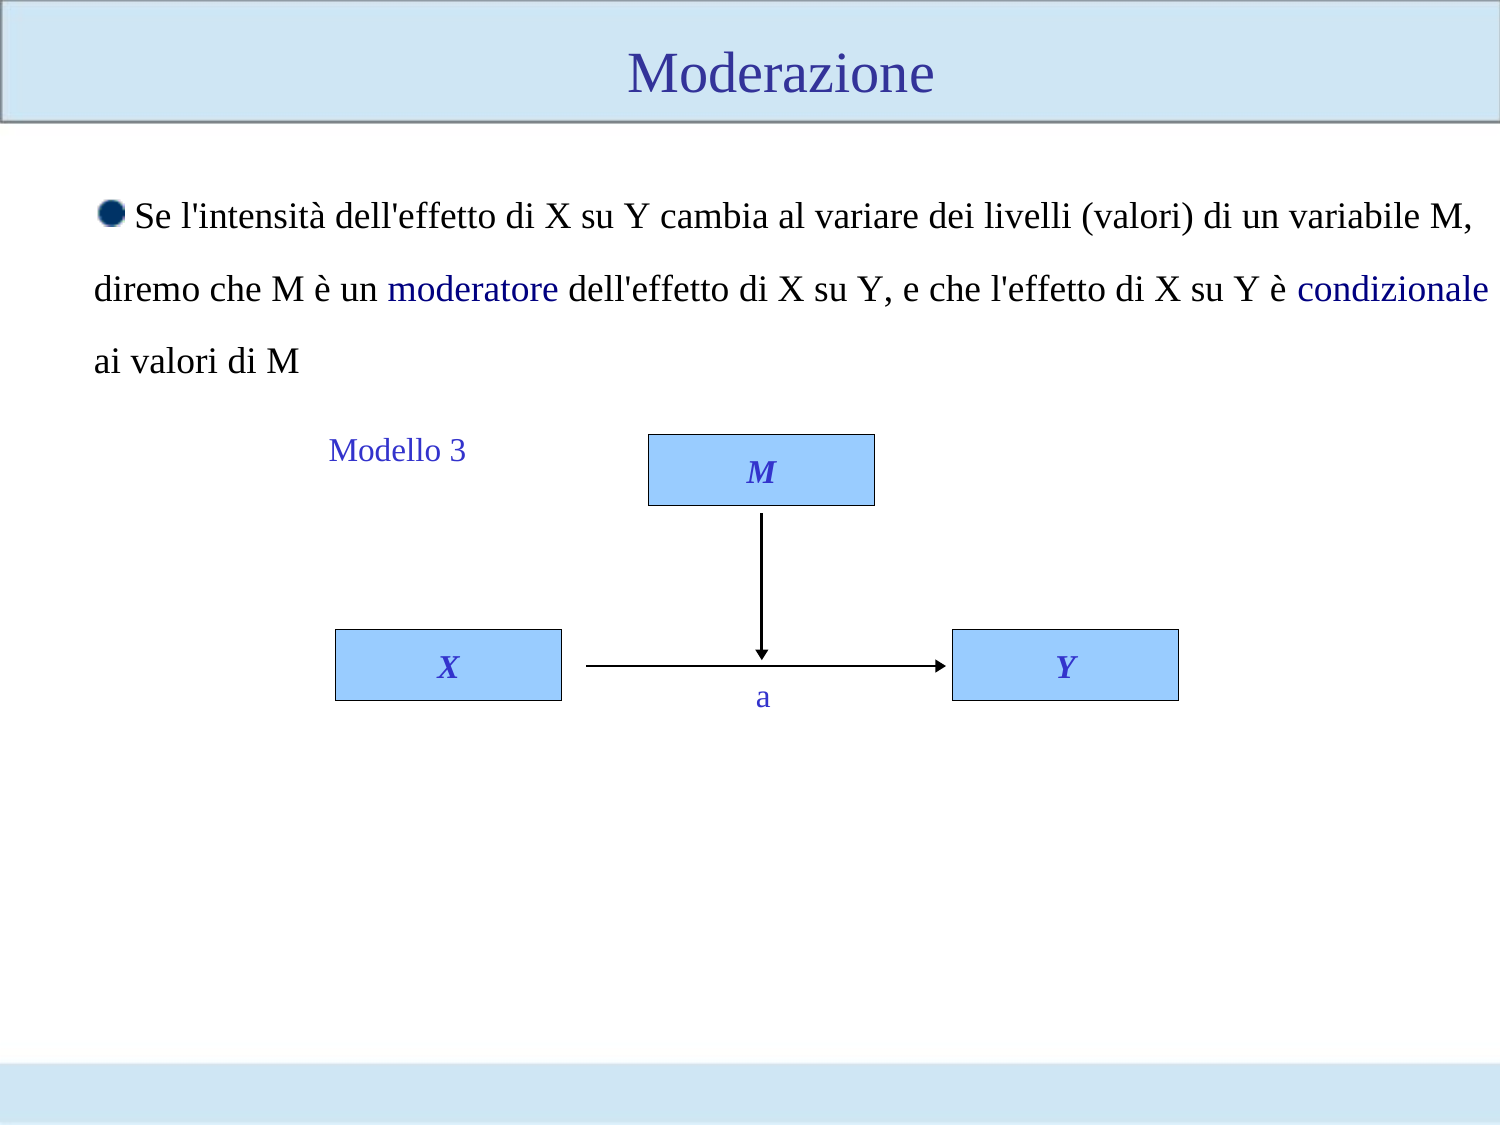

# Moderazione
 Se l'intensità dell'effetto di X su Y cambia al variare dei livelli (valori) di un variabile M, diremo che M è un moderatore dell'effetto di X su Y, e che l'effetto di X su Y è condizionale ai valori di M
Modello 3
M
X
Y
a